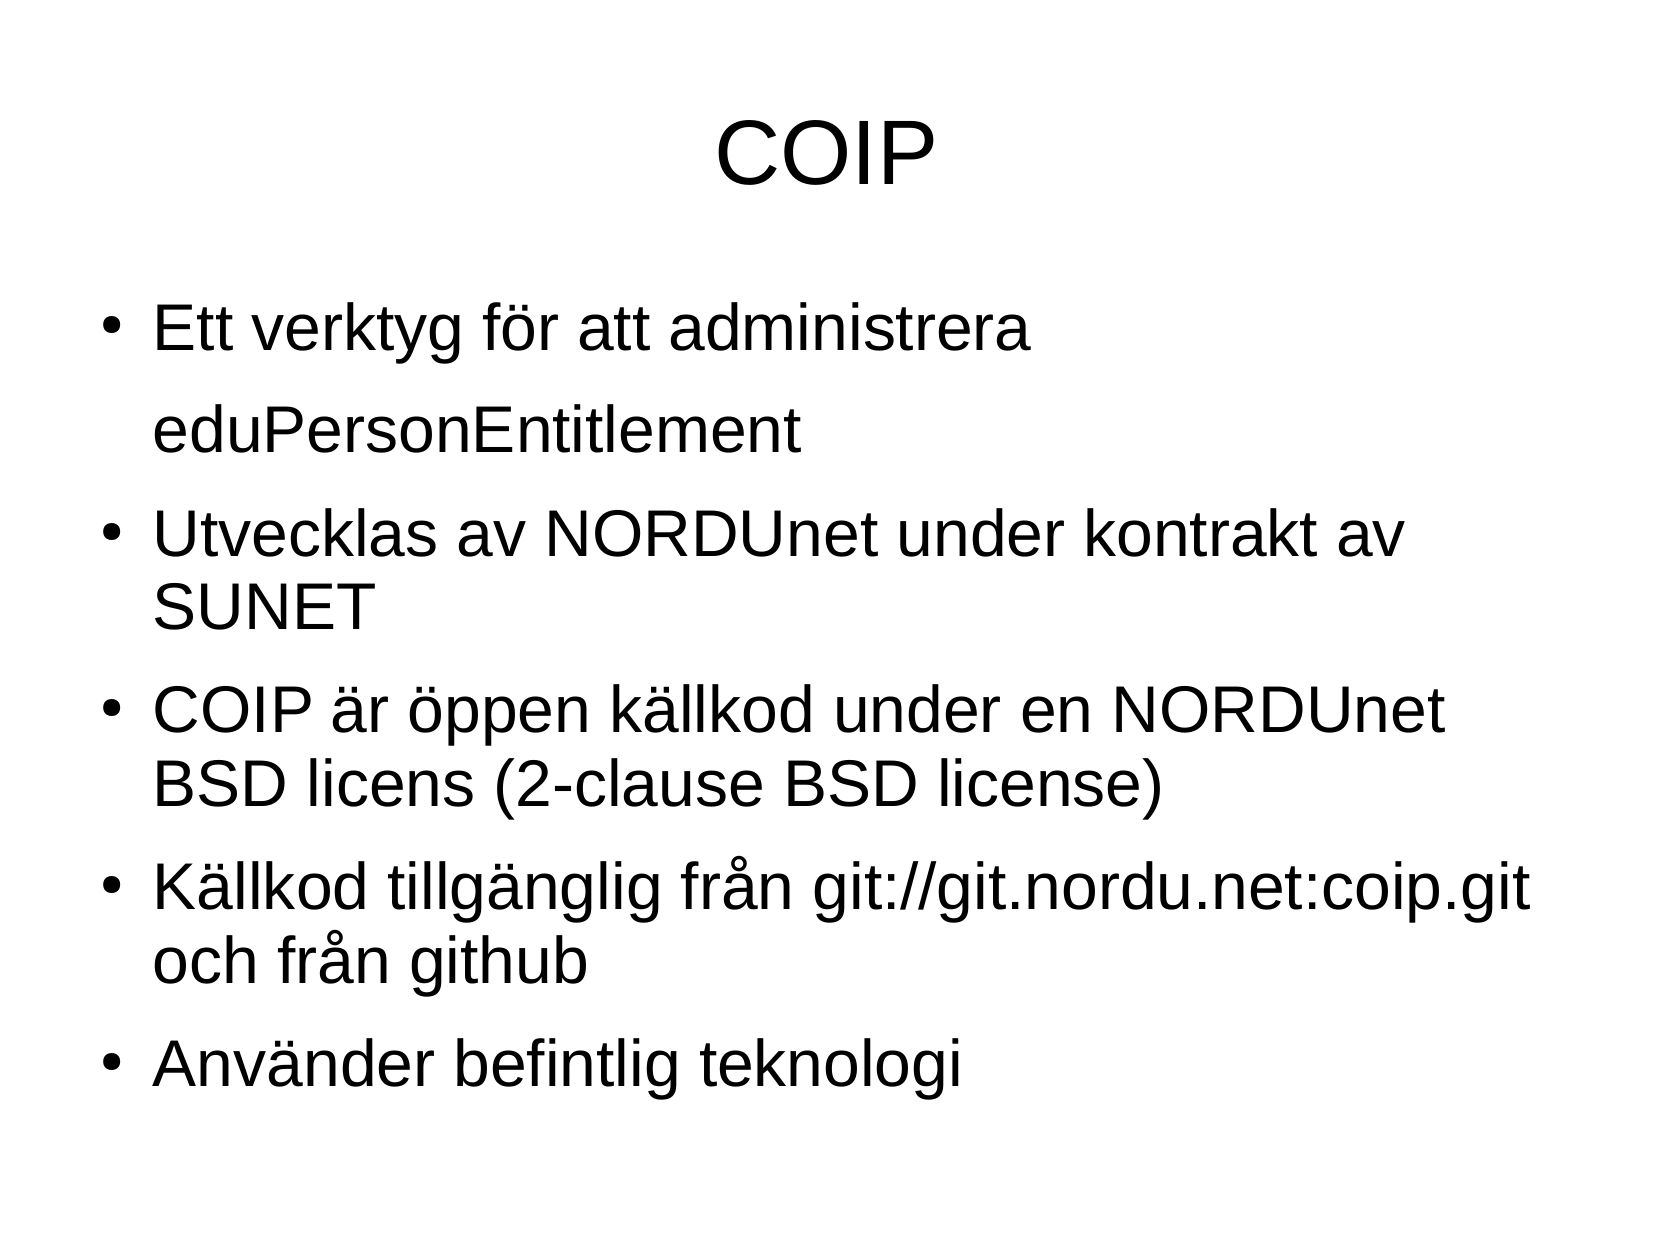

# COIP
Ett verktyg för att administrera
eduPersonEntitlement
Utvecklas av NORDUnet under kontrakt av SUNET
COIP är öppen källkod under en NORDUnet BSD licens (2-clause BSD license)
Källkod tillgänglig från git://git.nordu.net:coip.git och från github
Använder befintlig teknologi